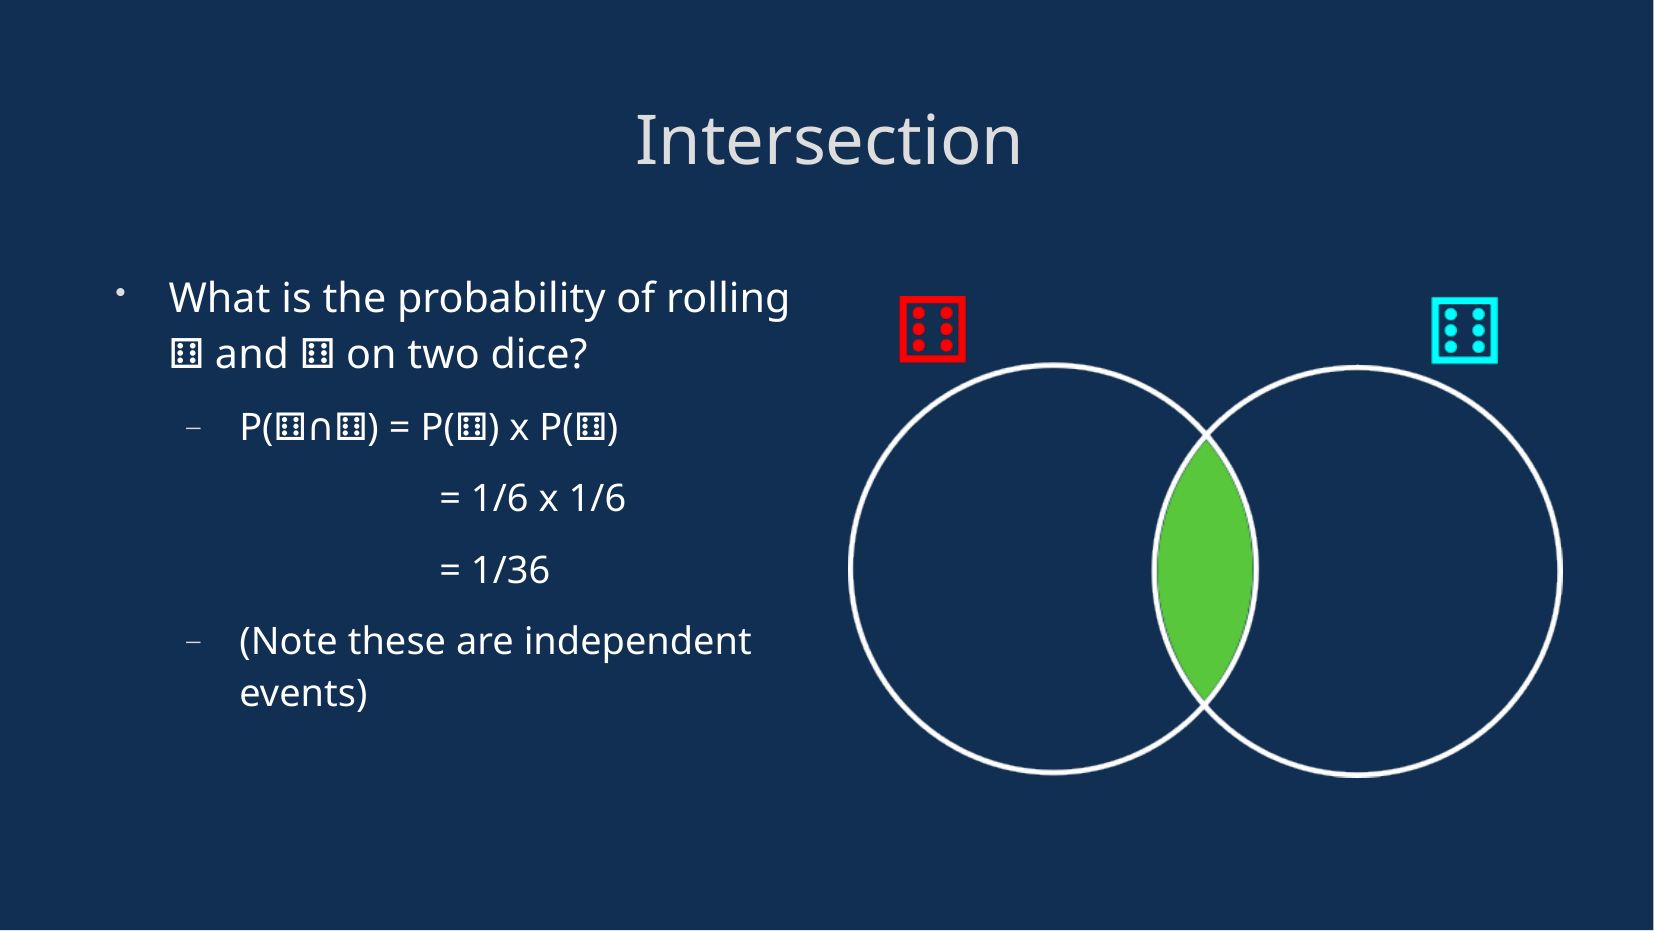

# Intersection
What is the probability of rolling ⚅ and ⚅ on two dice?
P(⚅∩⚅) = P(⚅) x P(⚅)
 = 1/6 x 1/6
 = 1/36
(Note these are independent events)